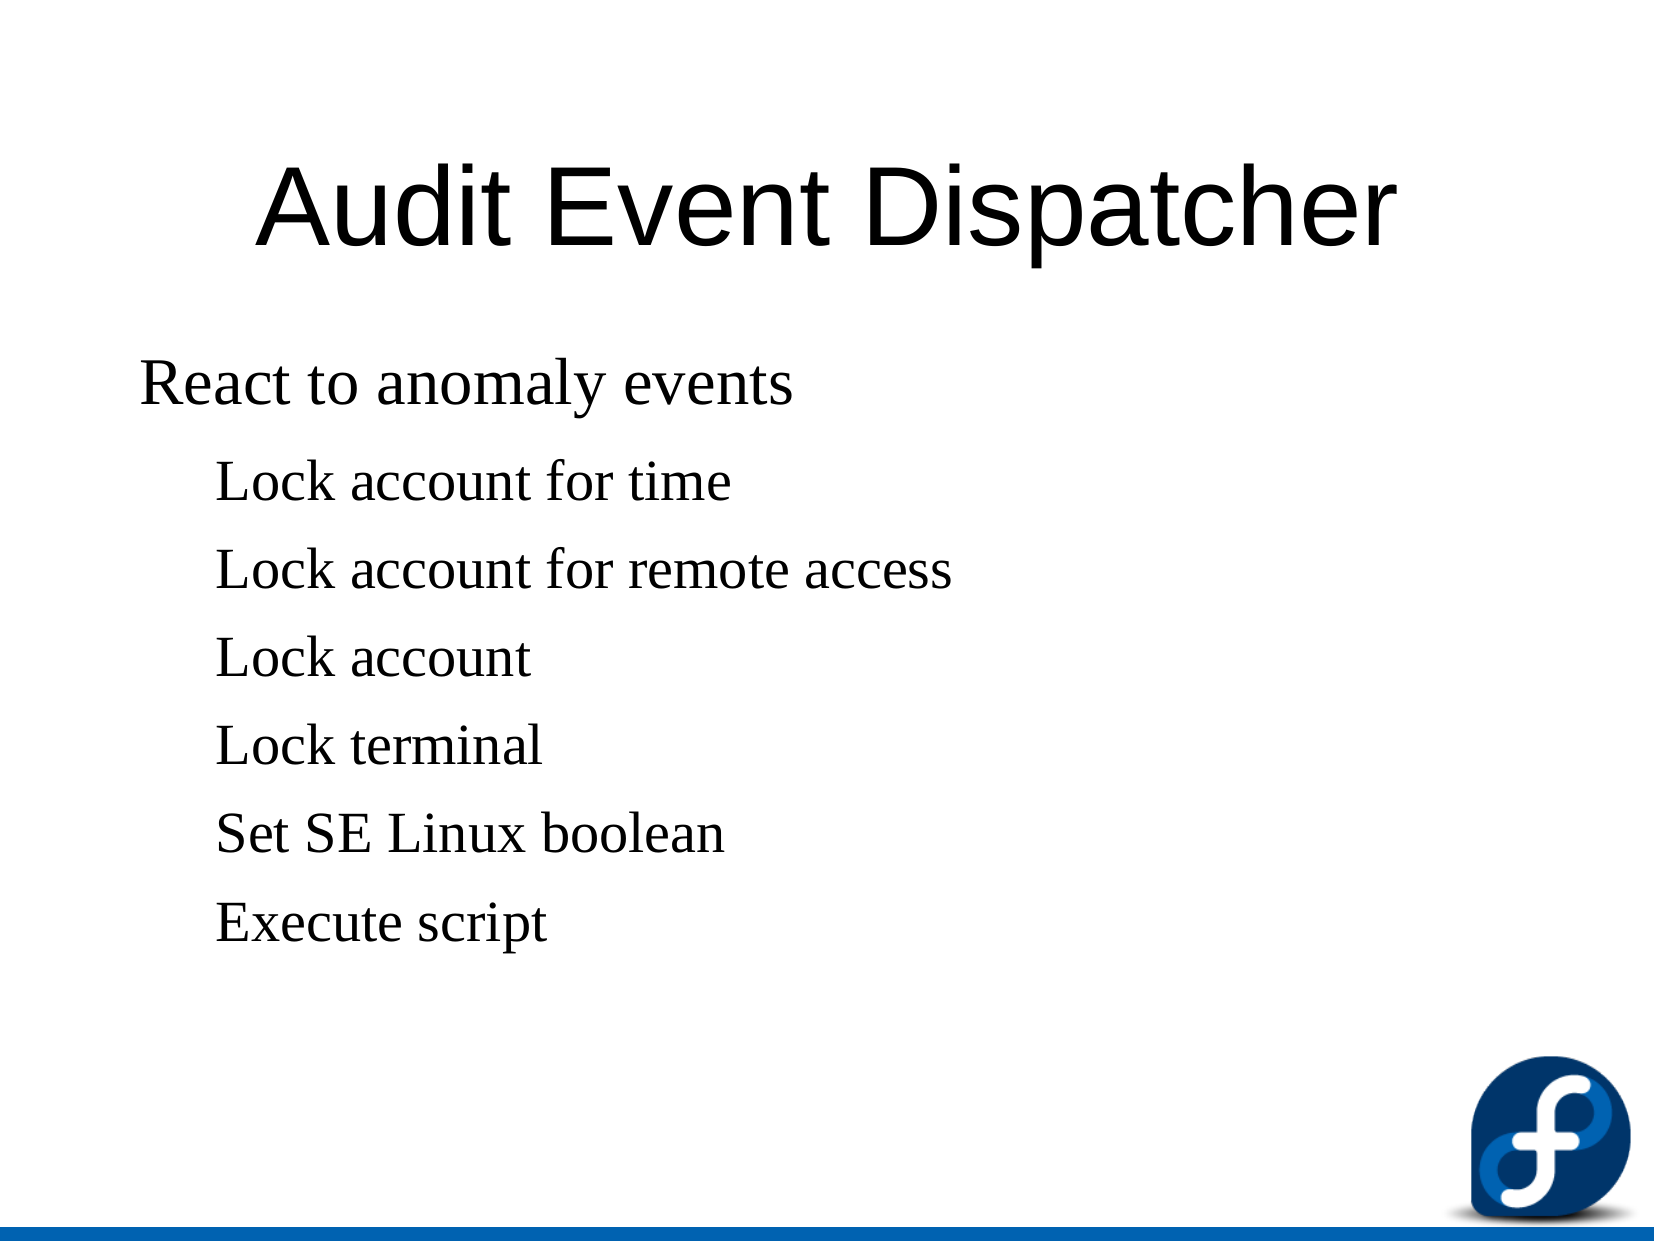

# Audit Event Dispatcher
React to anomaly events
Lock account for time
Lock account for remote access
Lock account
Lock terminal
Set SE Linux boolean
Execute script